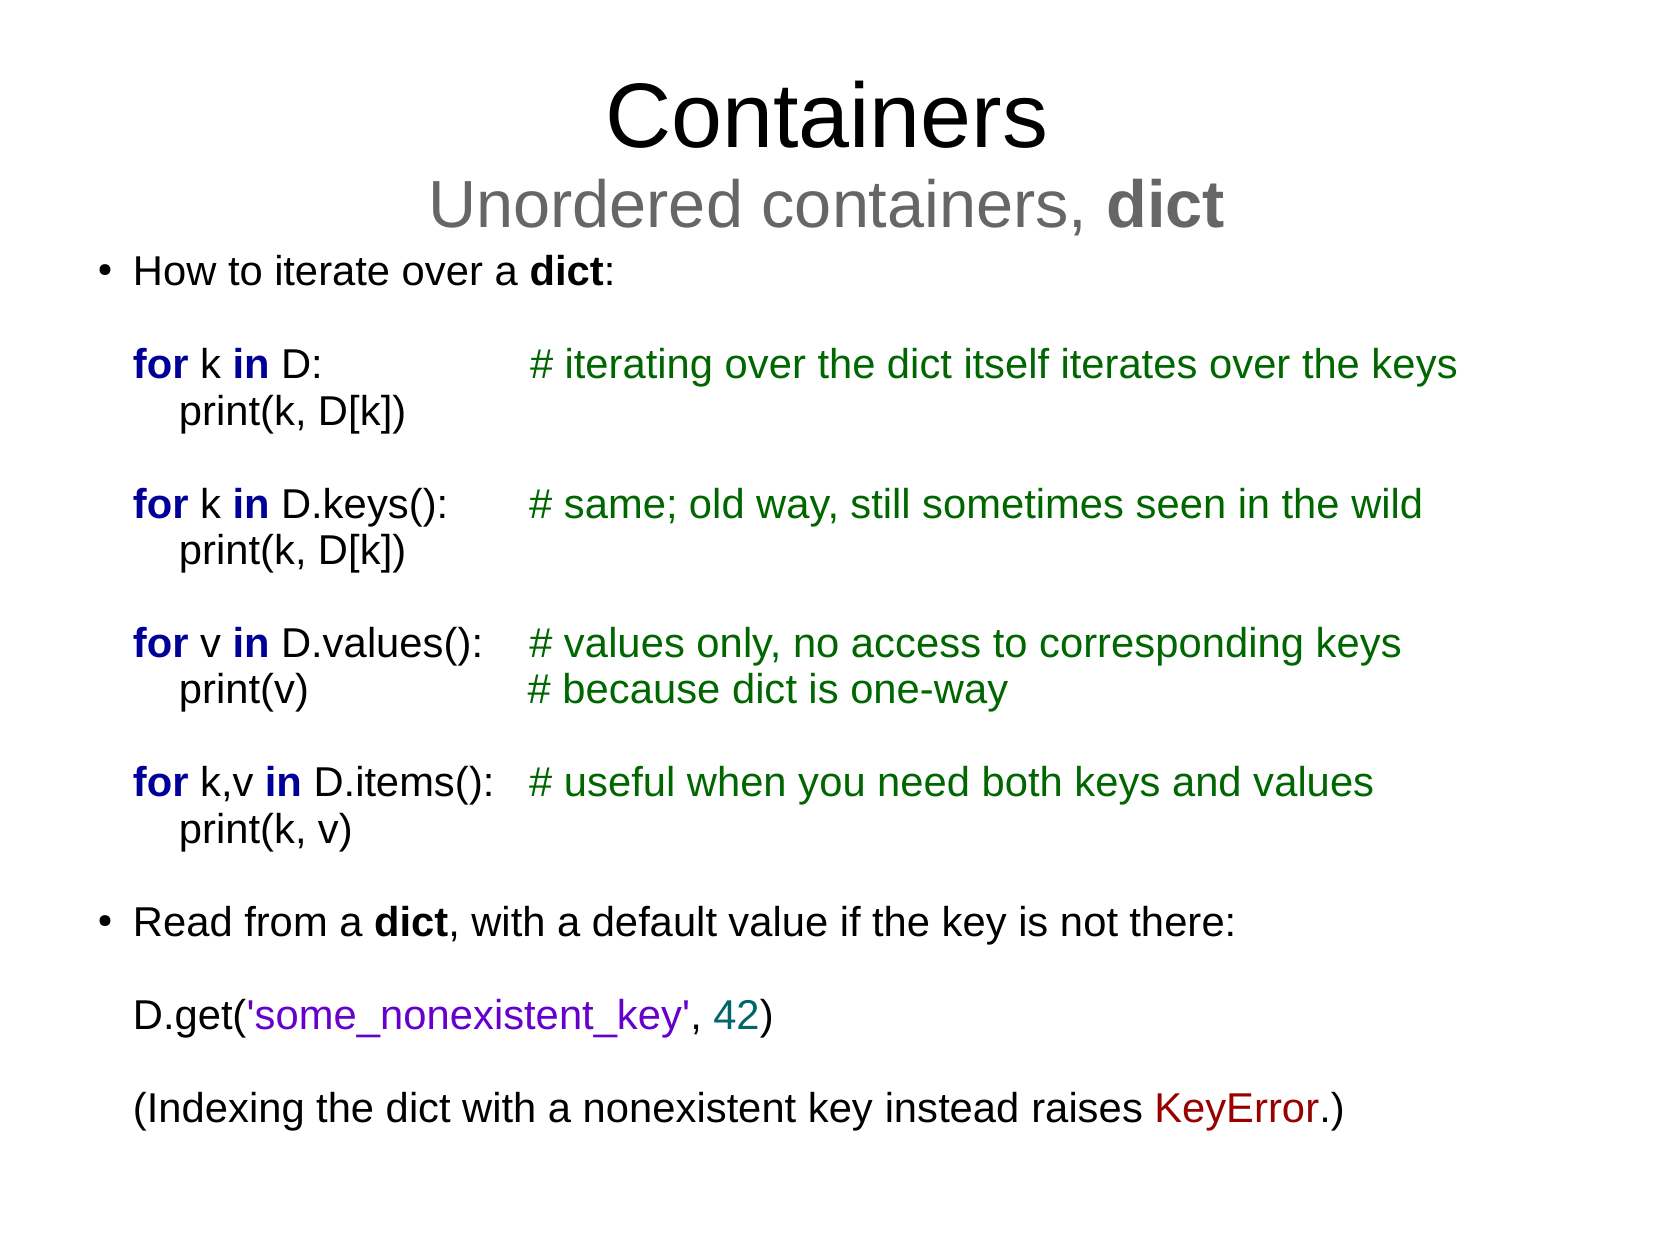

# Containers Unordered containers, dict
How to iterate over a dict:
for k in D: # iterating over the dict itself iterates over the keys
 print(k, D[k])
for k in D.keys(): # same; old way, still sometimes seen in the wild
 print(k, D[k])
for v in D.values(): # values only, no access to corresponding keys
 print(v) # because dict is one-way
for k,v in D.items(): # useful when you need both keys and values
 print(k, v)
Read from a dict, with a default value if the key is not there:
D.get('some_nonexistent_key', 42)
(Indexing the dict with a nonexistent key instead raises KeyError.)